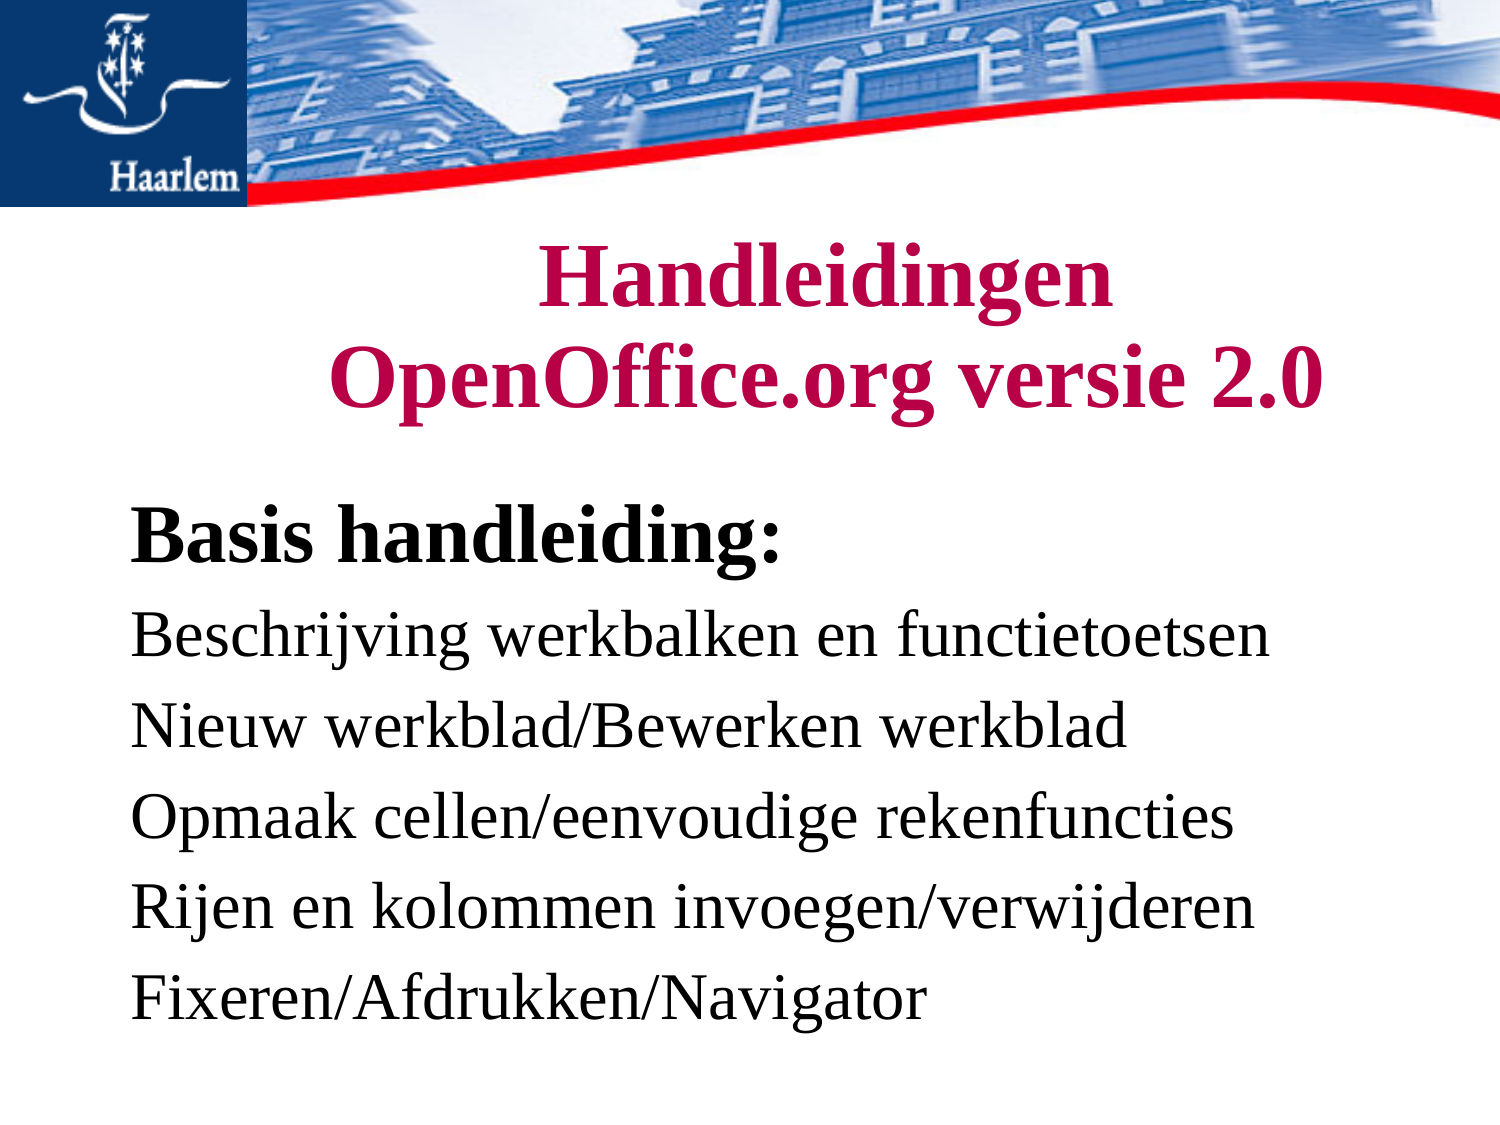

# Handleidingen OpenOffice.org versie 2.0
Basis handleiding:
Beschrijving werkbalken en functietoetsen
Nieuw werkblad/Bewerken werkblad
Opmaak cellen/eenvoudige rekenfuncties
Rijen en kolommen invoegen/verwijderen
Fixeren/Afdrukken/Navigator